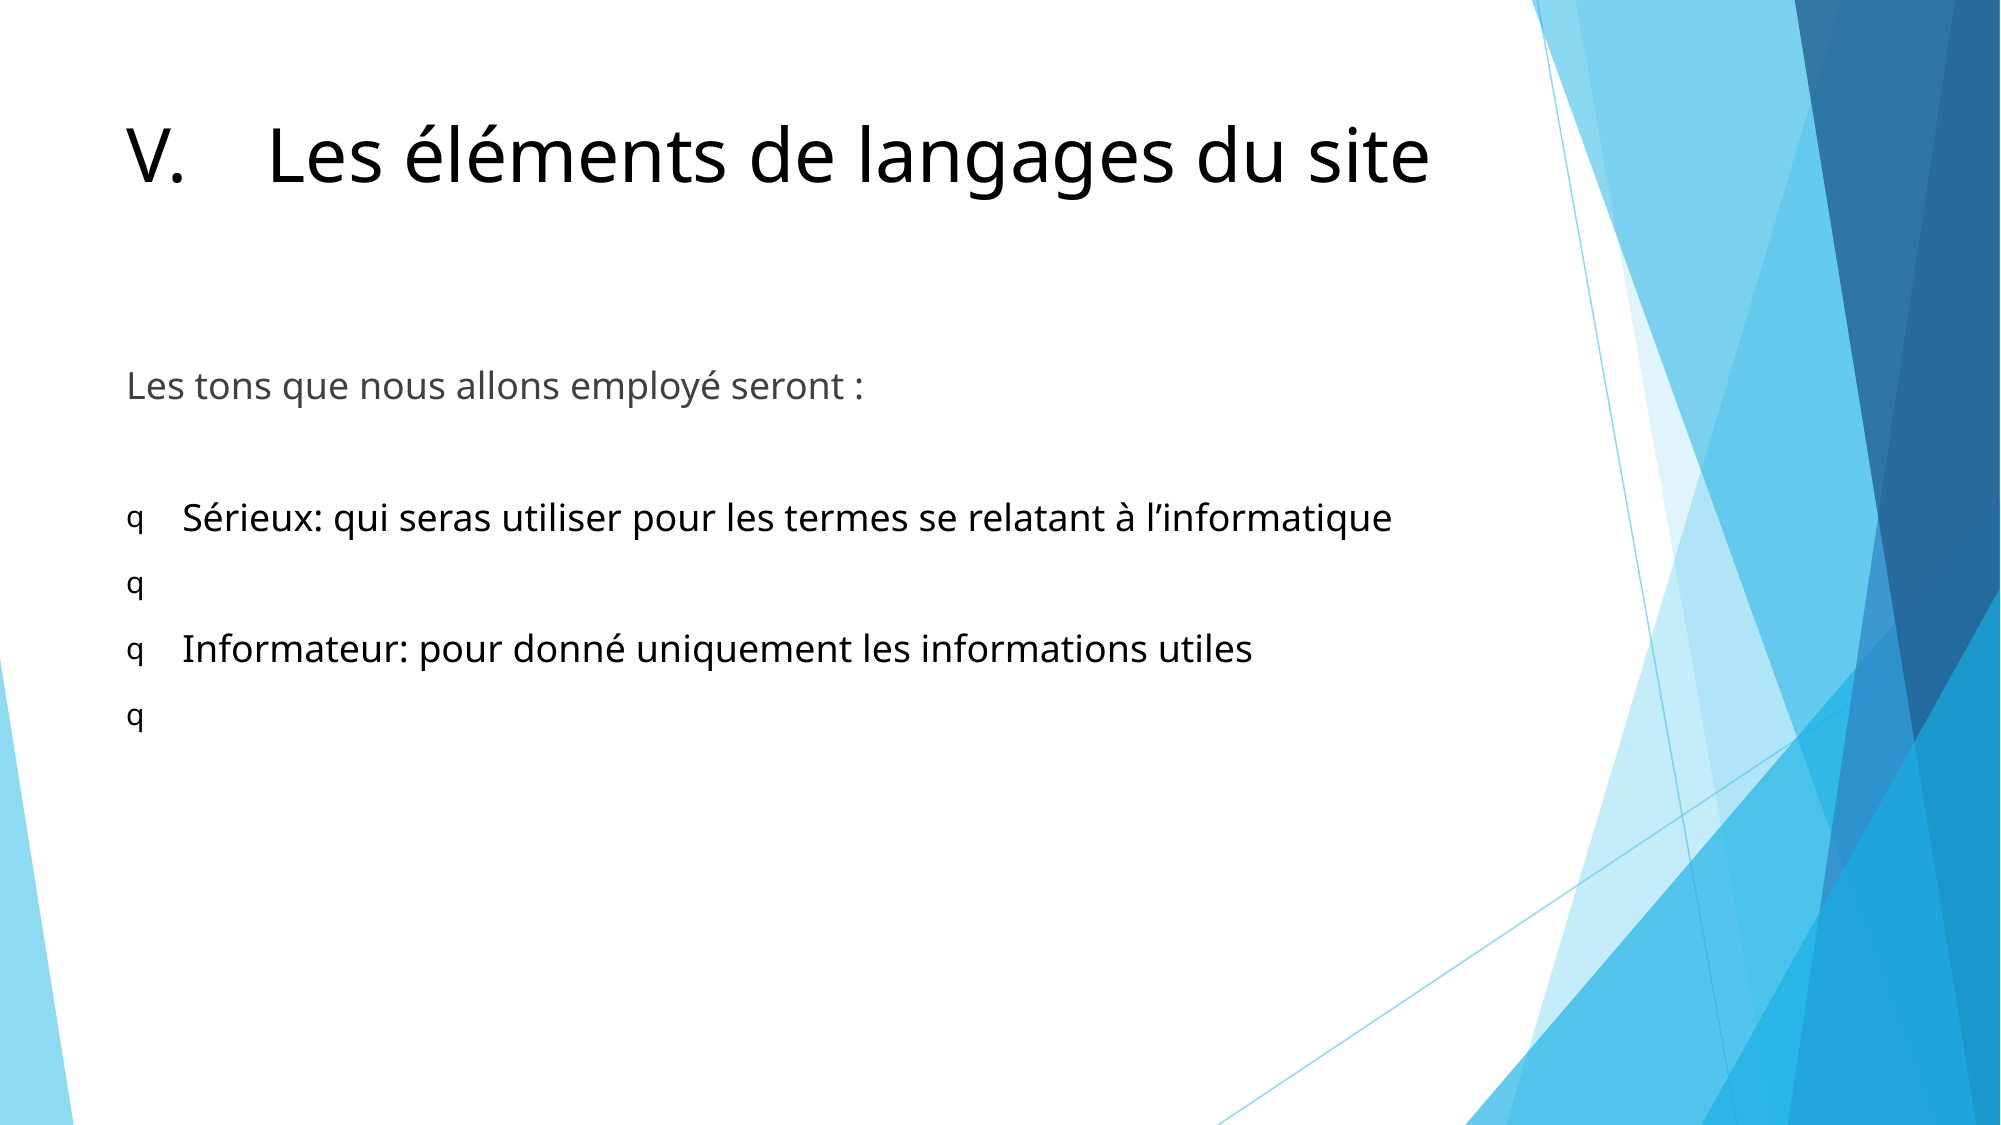

# Les éléments de langages du site
Les tons que nous allons employé seront :
Sérieux: qui seras utiliser pour les termes se relatant à l’informatique
Informateur: pour donné uniquement les informations utiles